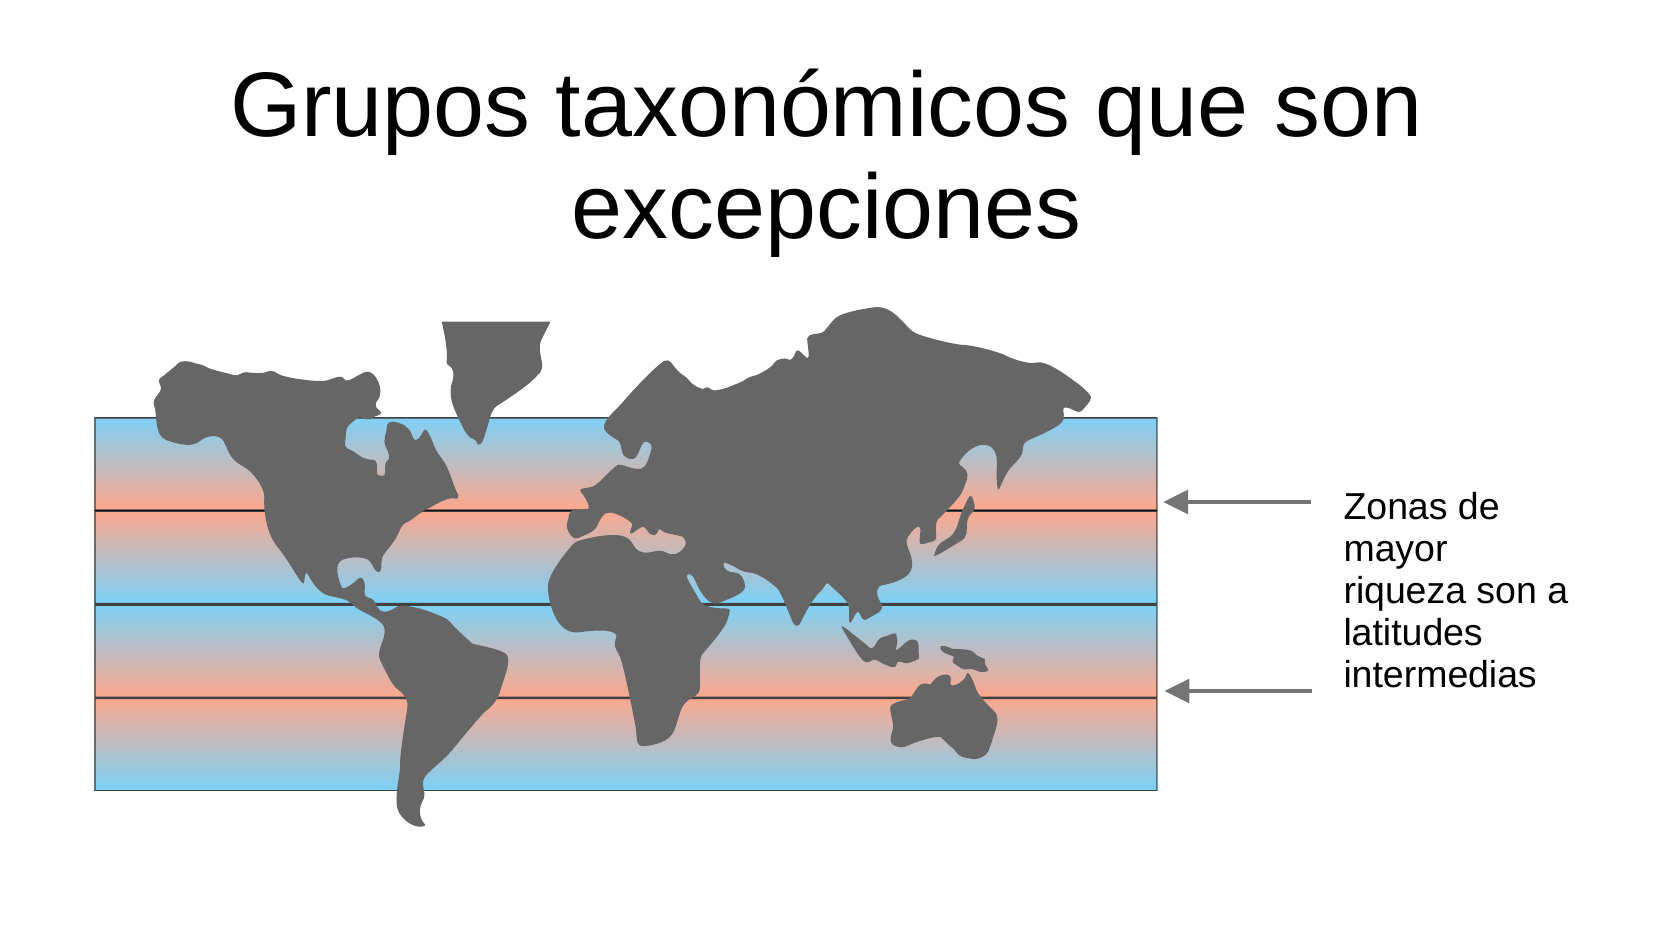

# Grupos taxonómicos que son excepciones
Zonas de mayor riqueza son a latitudes intermedias